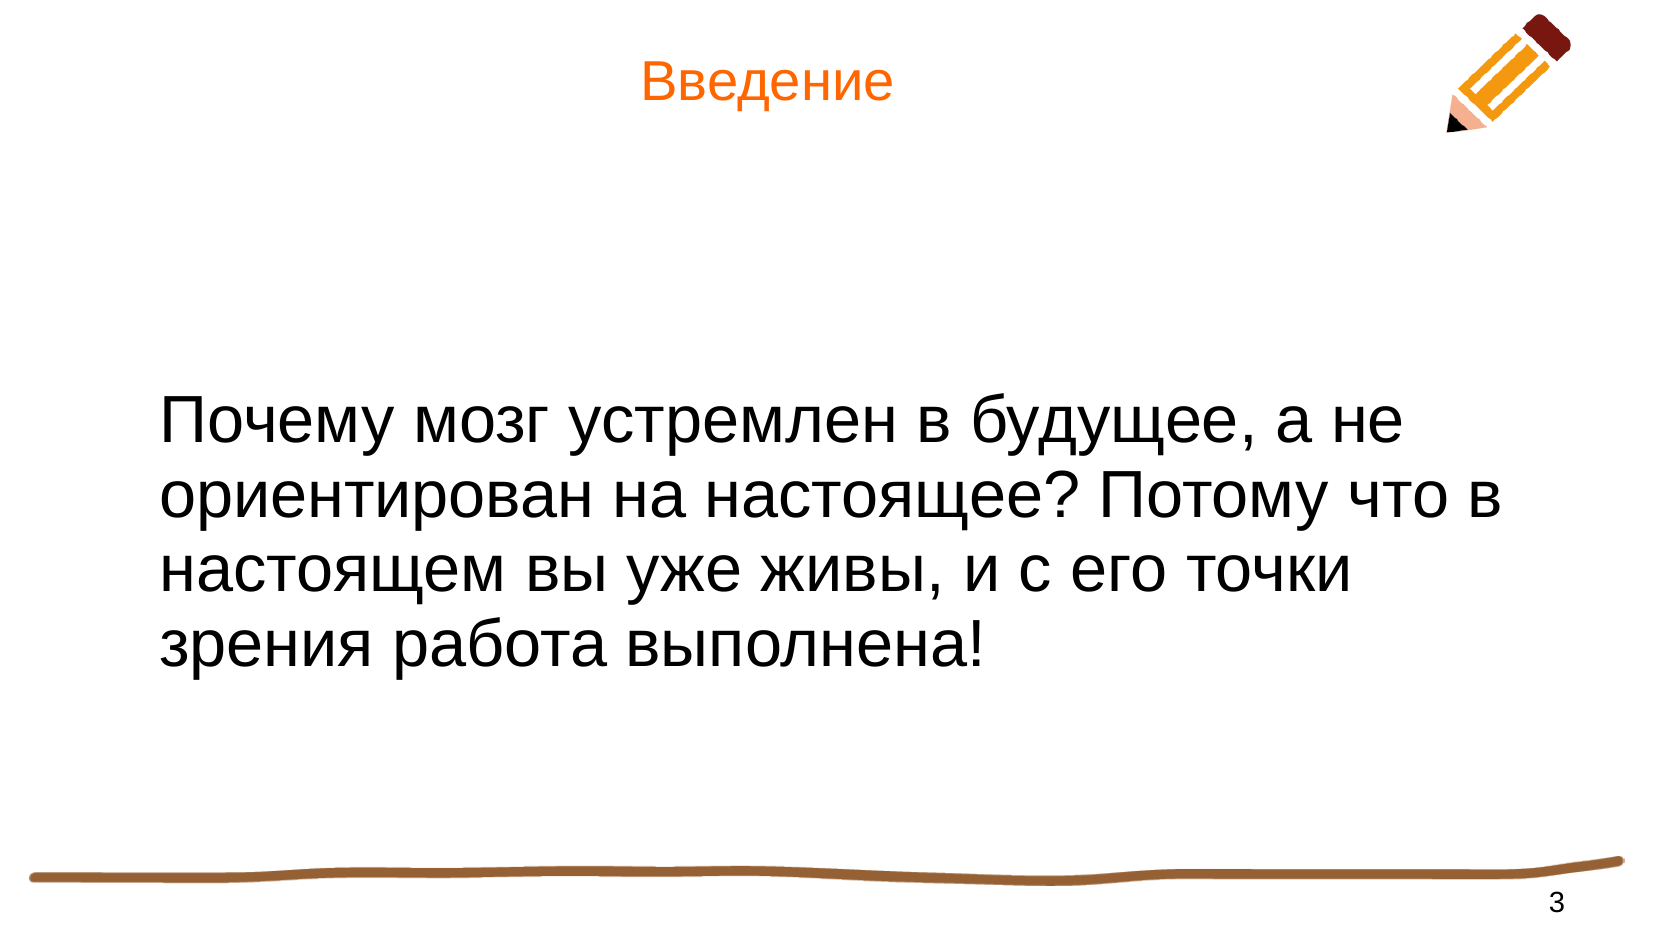

# Введение
Почему мозг устремлен в будущее, а не ориентирован на настоящее? Потому что в настоящем вы уже живы, и с его точки зрения работа выполнена!
3